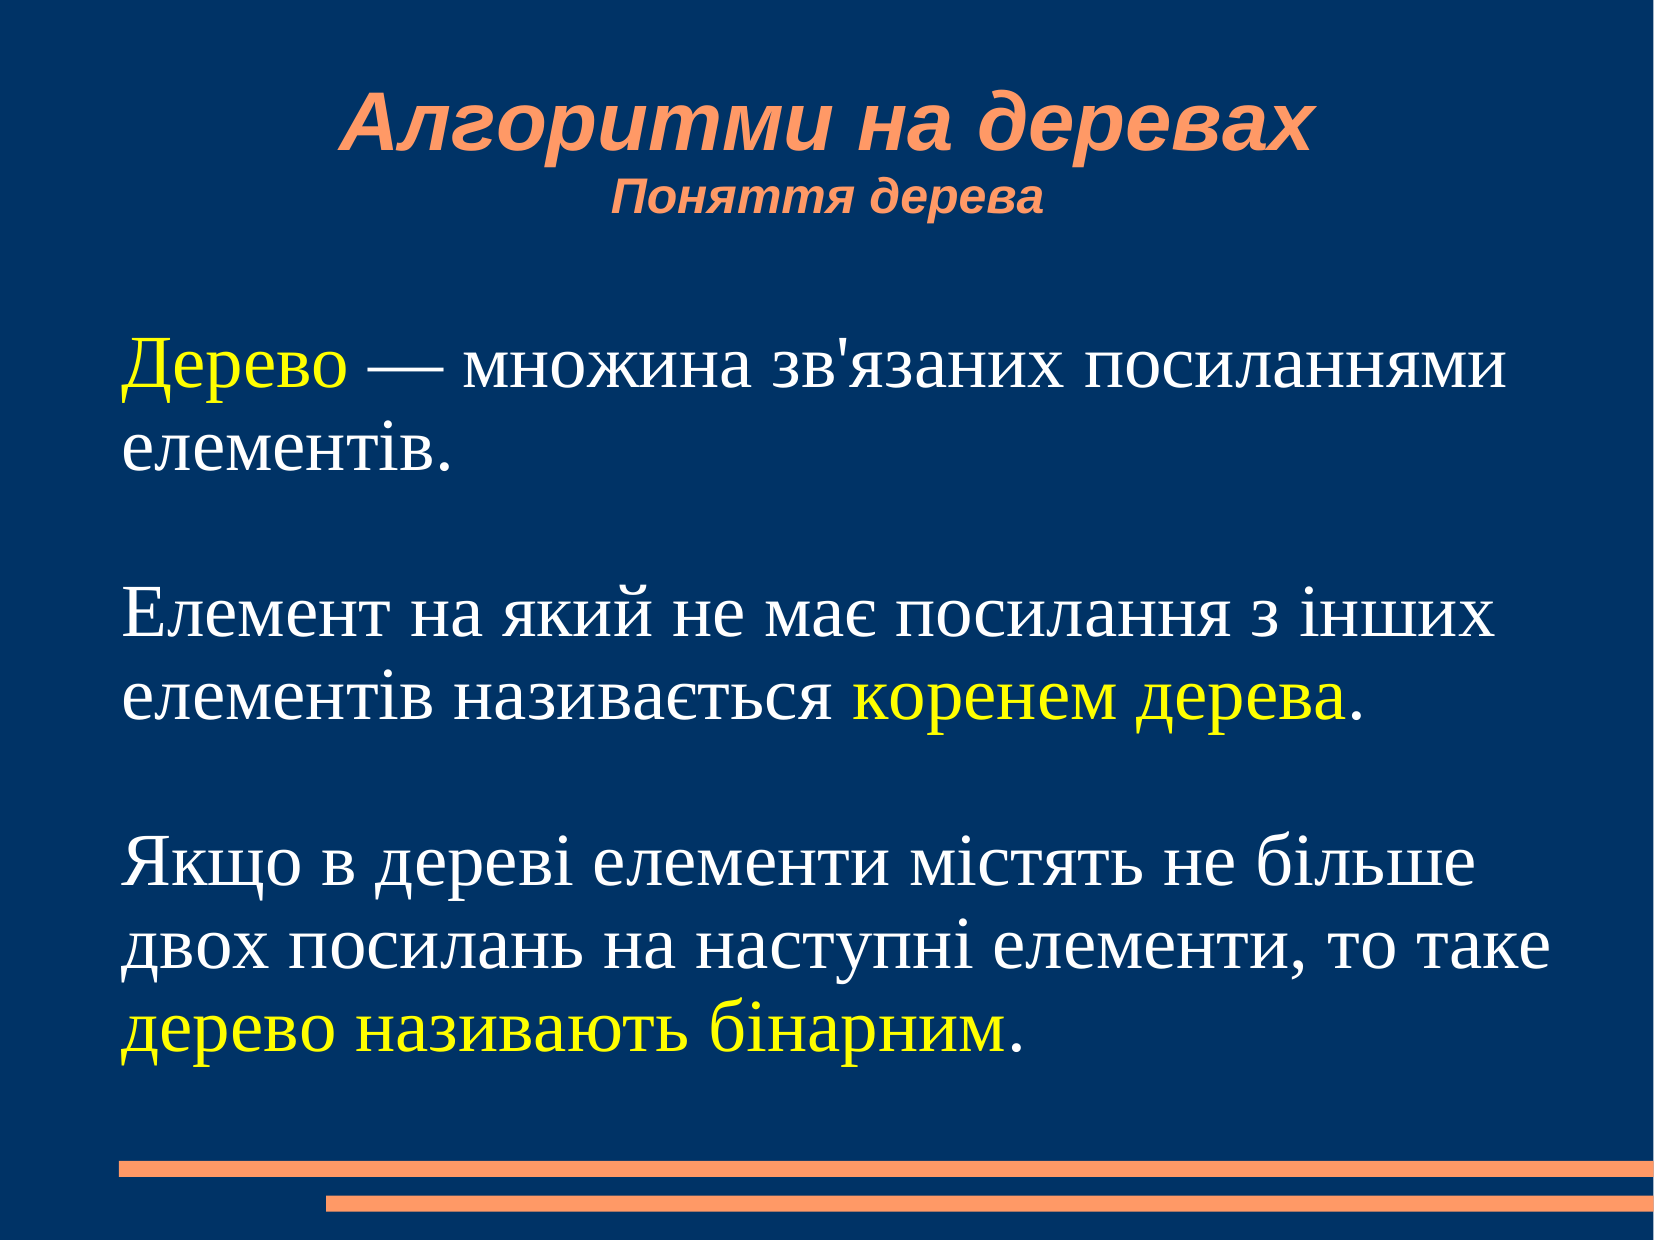

# Алгоритми на деревах Поняття дерева
Дерево — множина зв'язаних посиланнями елементів.
Елемент на який не має посилання з інших елементів називається коренем дерева.
Якщо в дереві елементи містять не більше двох посилань на наступні елементи, то таке дерево називають бінарним.